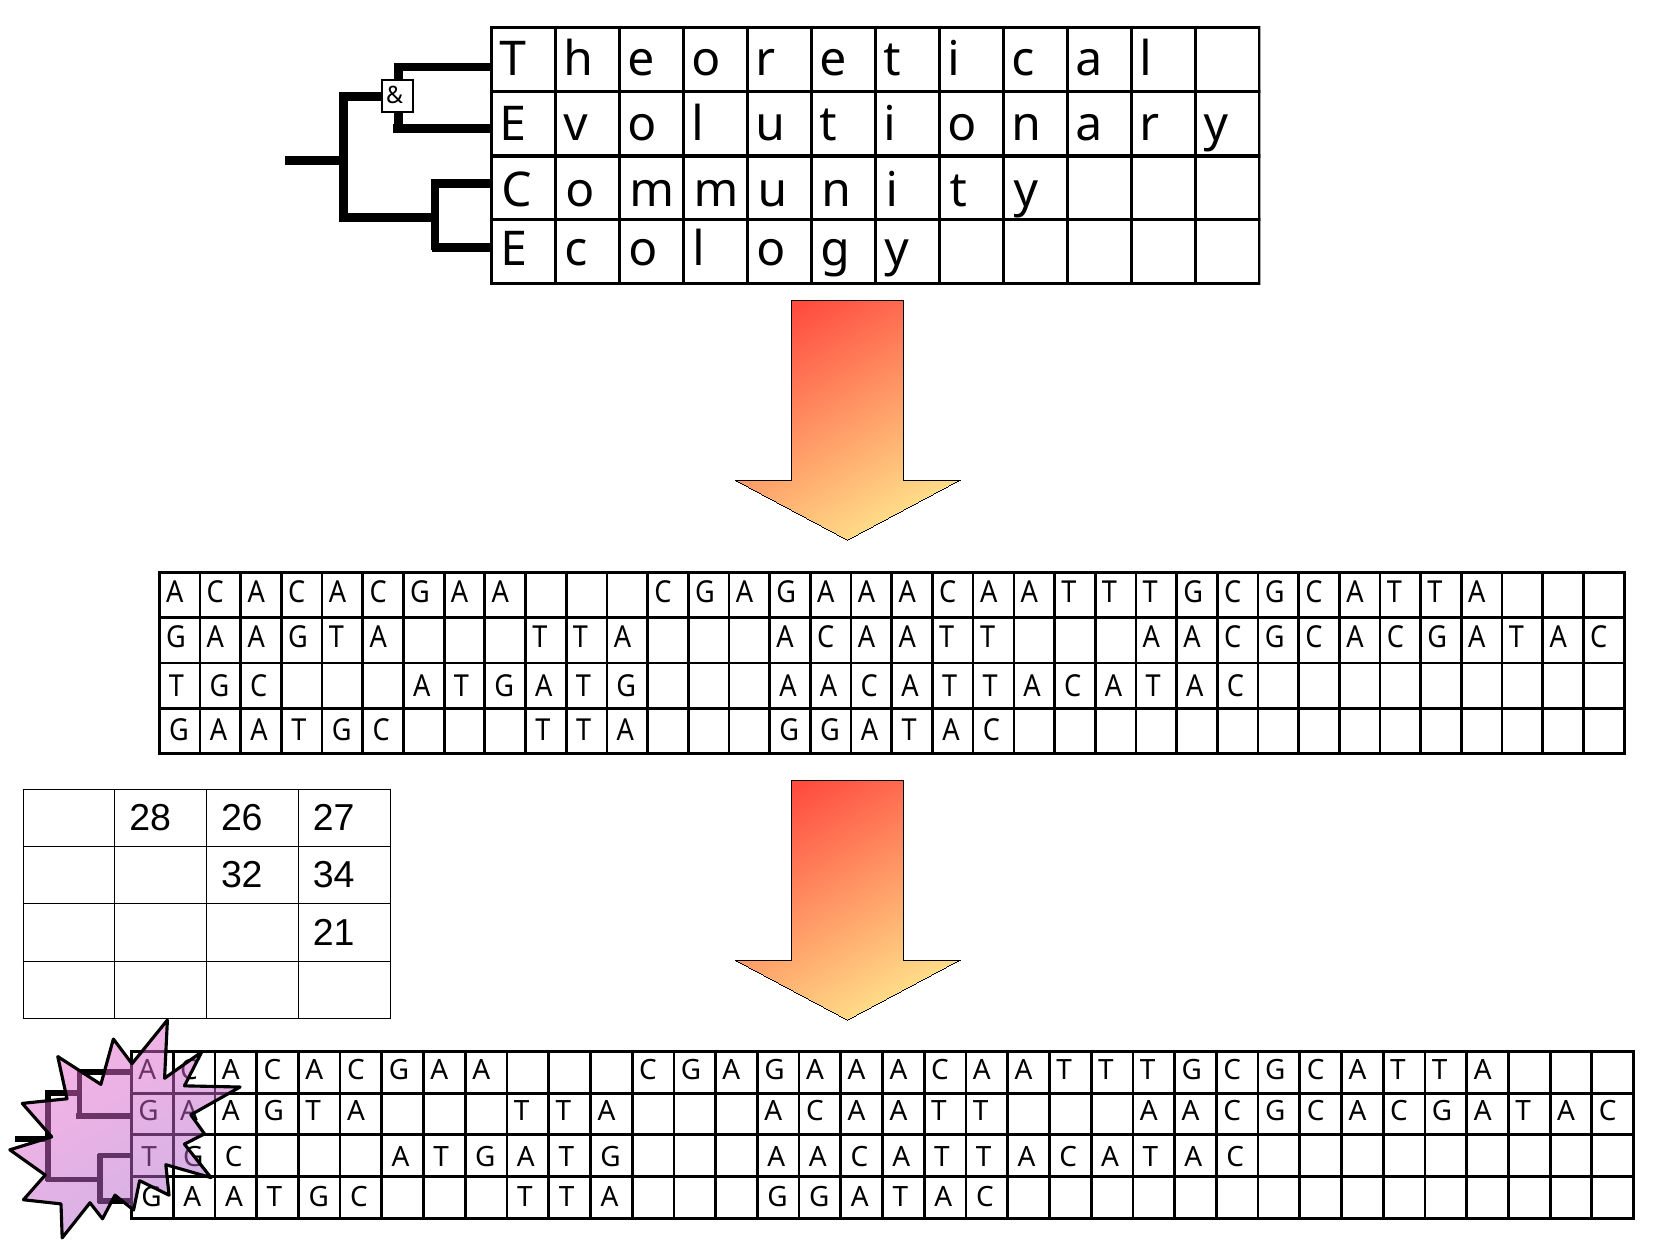

| | 28 | 26 | 27 |
| --- | --- | --- | --- |
| | | 32 | 34 |
| | | | 21 |
| | | | |